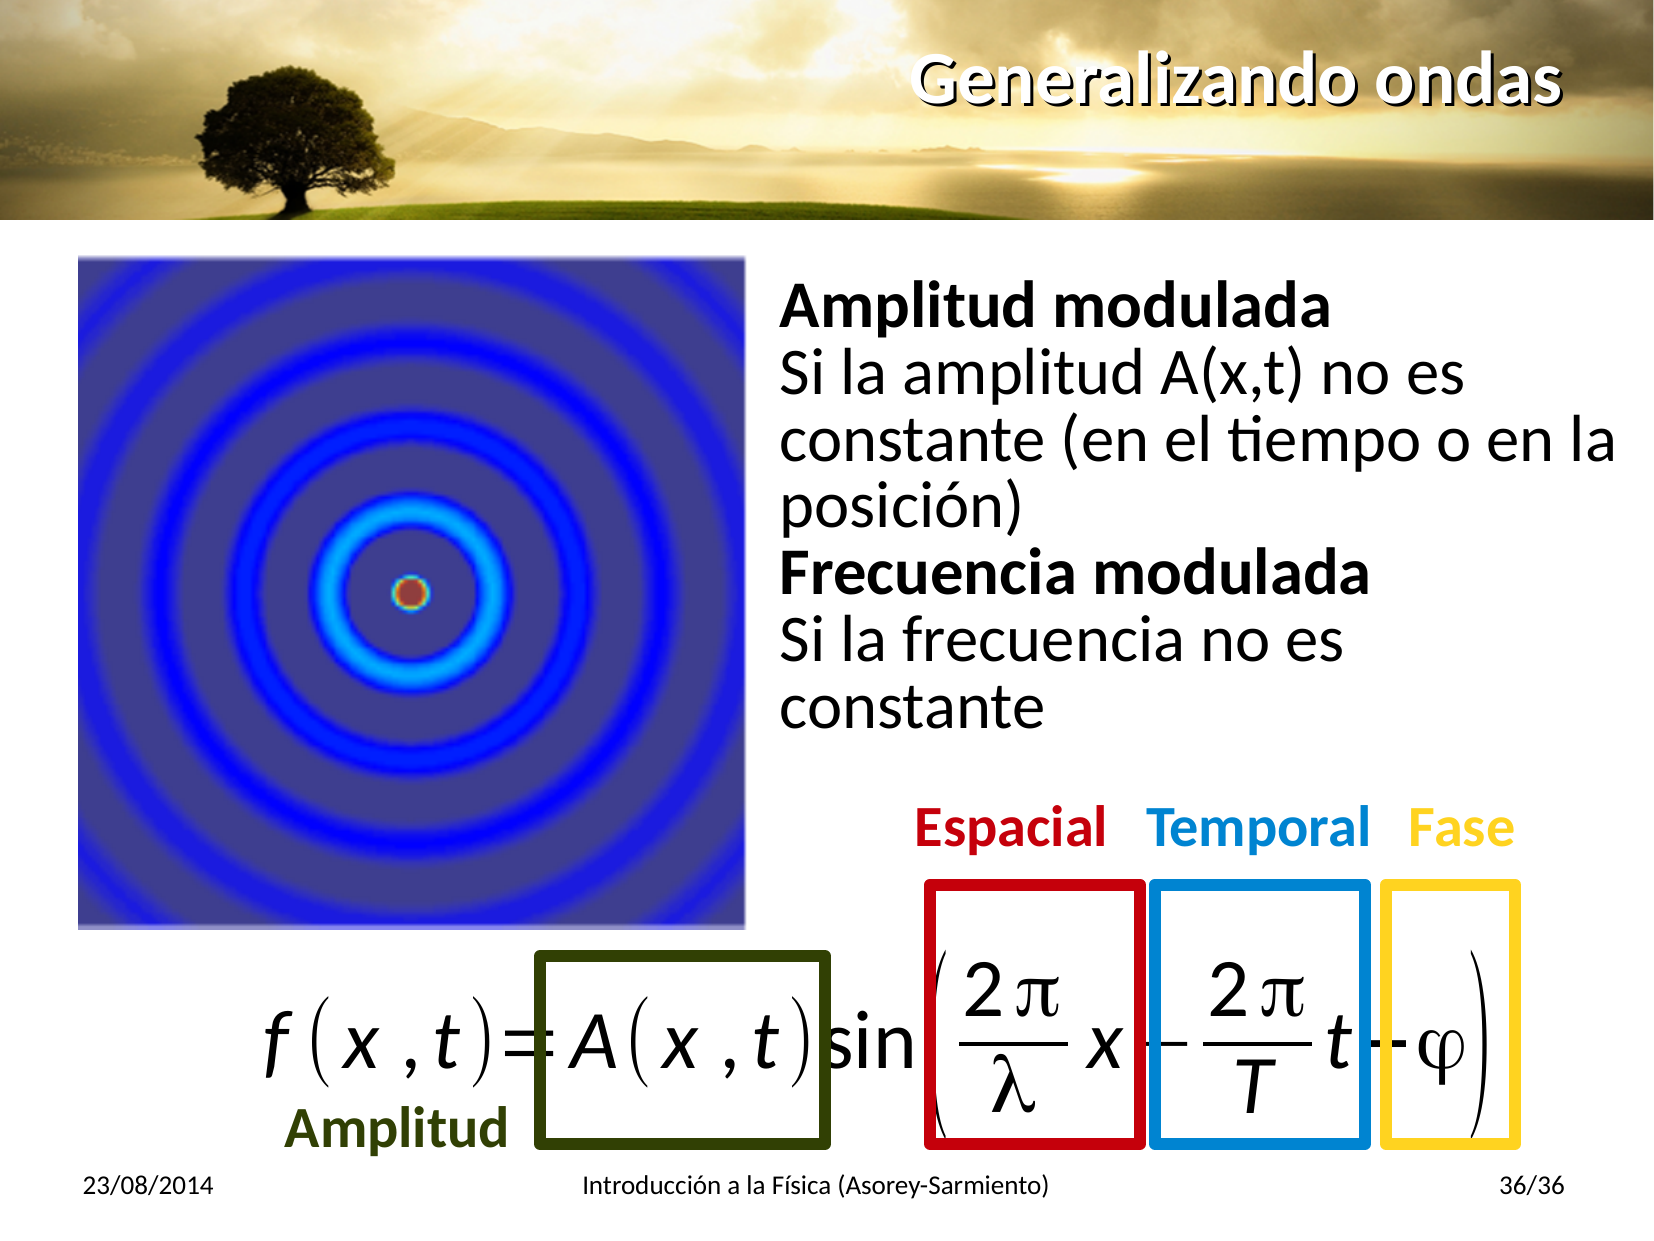

# Generalizando ondas
Amplitud modulada
Si la amplitud A(x,t) no es constante (en el tiempo o en la posición)
Frecuencia modulada
Si la frecuencia no es constante
Espacial
Temporal
Fase
Amplitud
23/08/2014
Introducción a la Física (Asorey-Sarmiento)
36